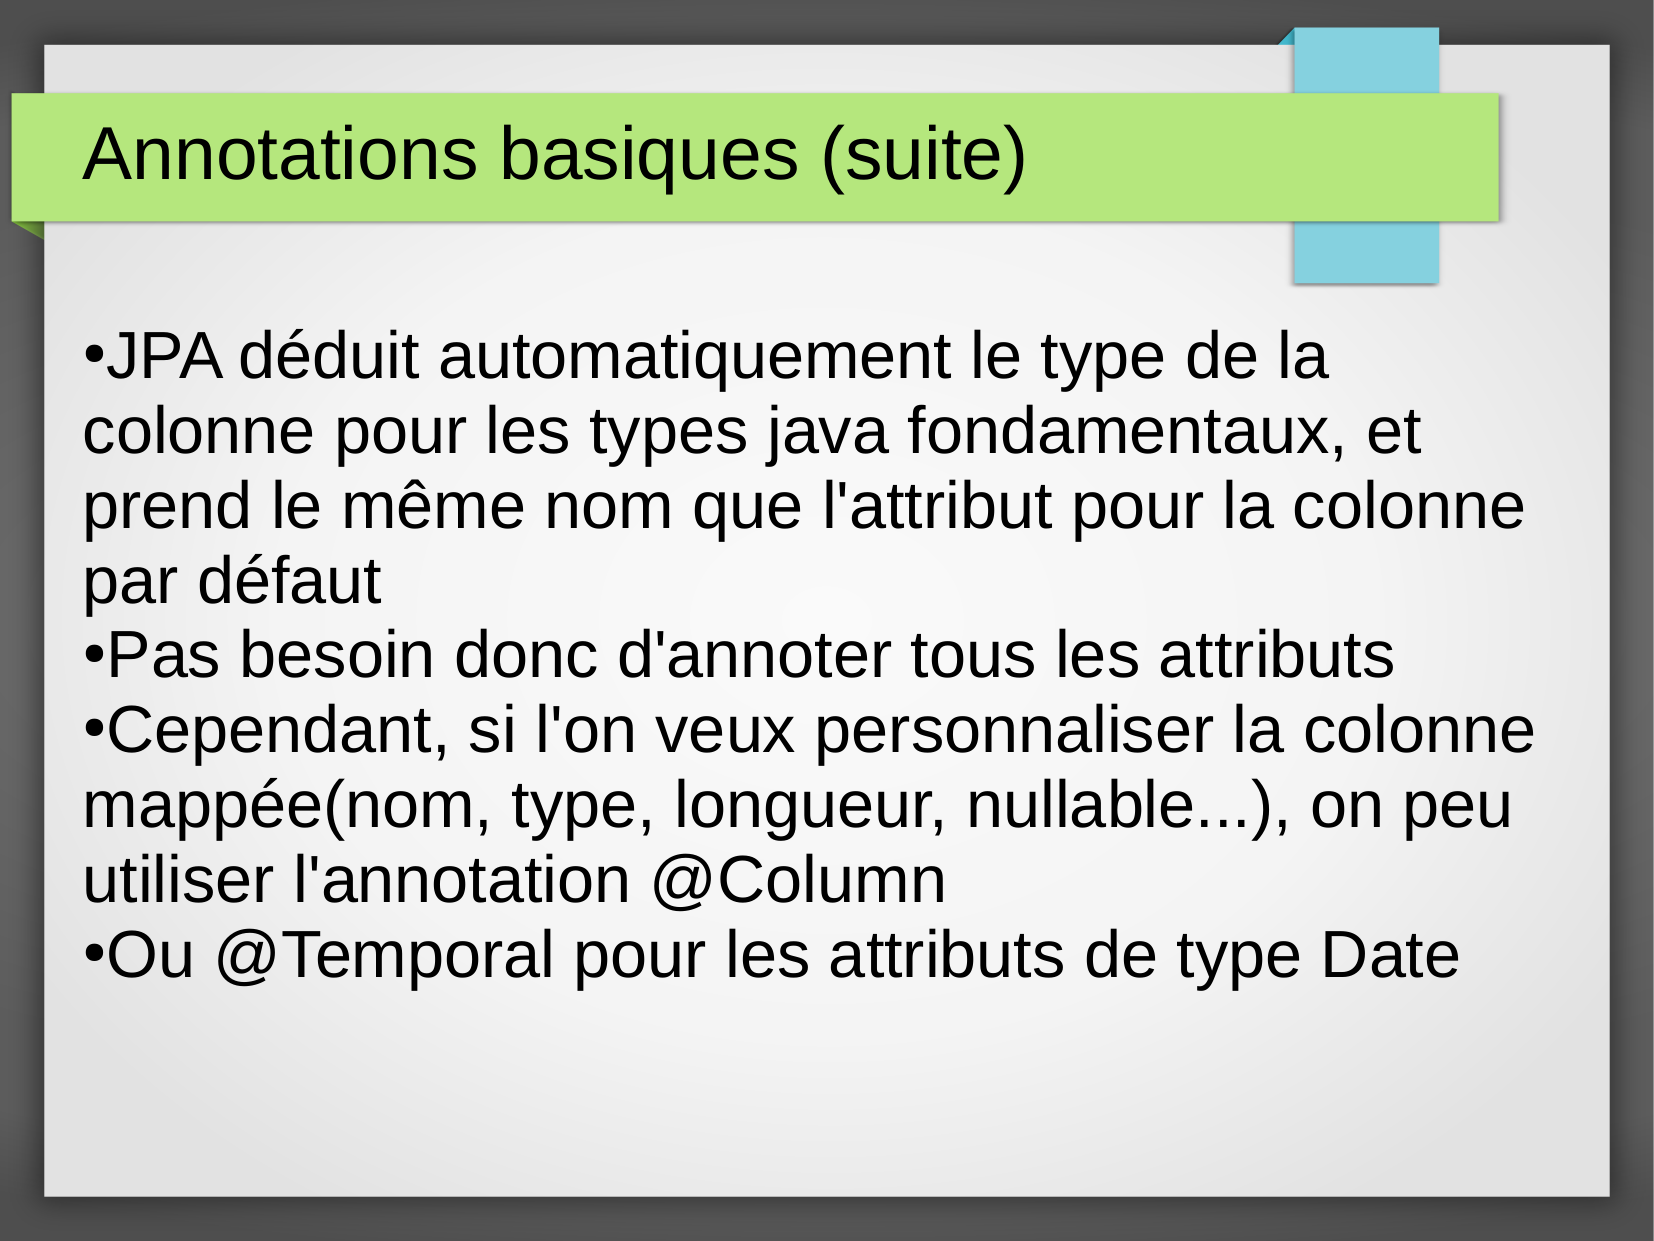

# Annotations basiques (suite)
JPA déduit automatiquement le type de la colonne pour les types java fondamentaux, et prend le même nom que l'attribut pour la colonne par défaut
Pas besoin donc d'annoter tous les attributs
Cependant, si l'on veux personnaliser la colonne mappée(nom, type, longueur, nullable...), on peu utiliser l'annotation @Column
Ou @Temporal pour les attributs de type Date